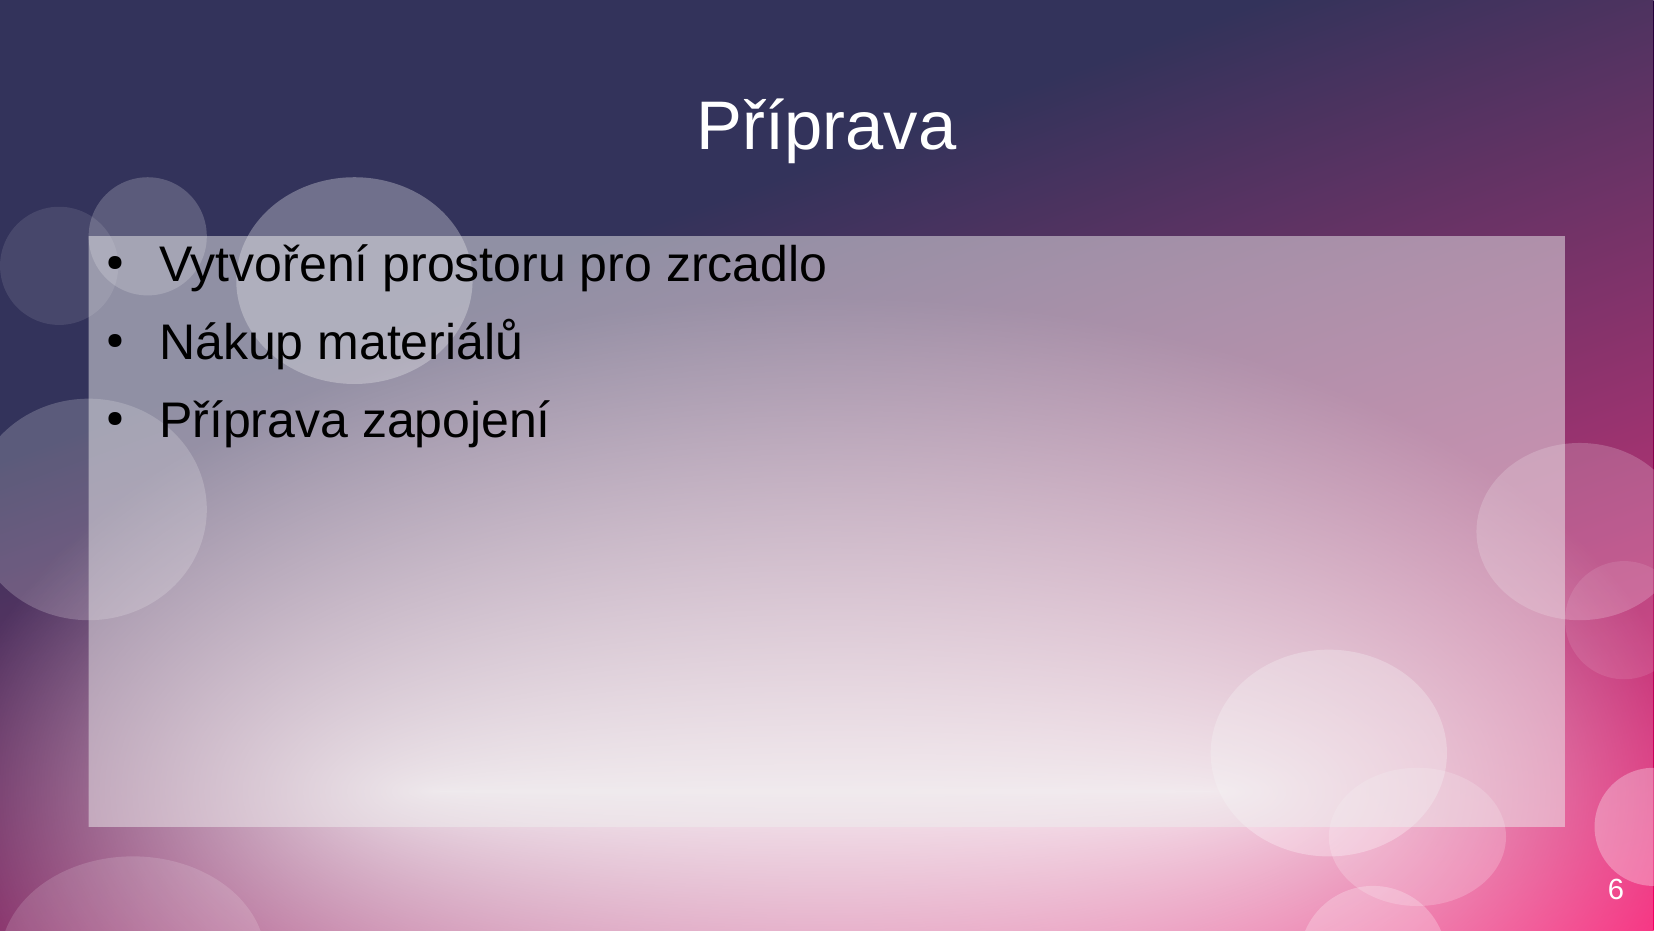

# Příprava
Vytvoření prostoru pro zrcadlo
Nákup materiálů
Příprava zapojení